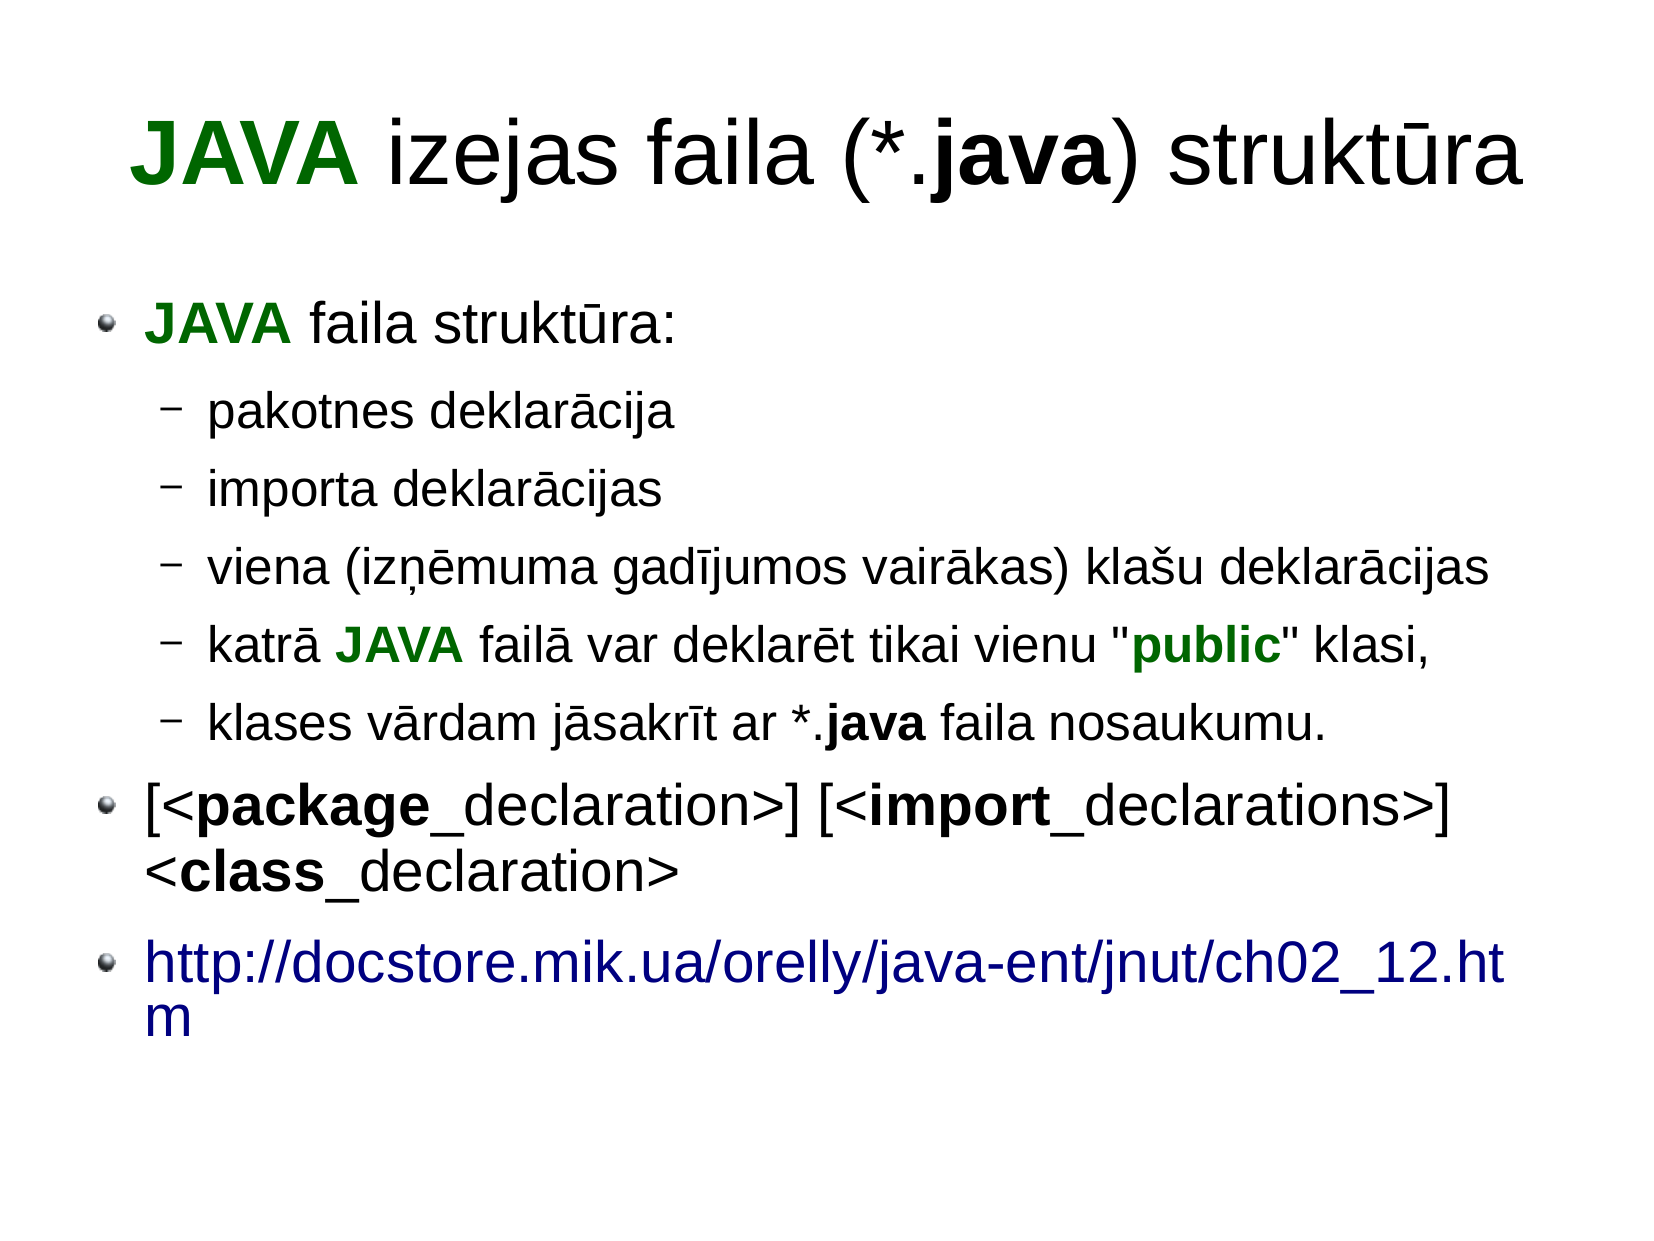

# JAVA izejas faila (*.java) struktūra
JAVA faila struktūra:
pakotnes deklarācija
importa deklarācijas
viena (izņēmuma gadījumos vairākas) klašu deklarācijas
katrā JAVA failā var deklarēt tikai vienu "public" klasi,
klases vārdam jāsakrīt ar *.java faila nosaukumu.
[<package_declaration>] [<import_declarations>] <class_declaration>
http://docstore.mik.ua/orelly/java-ent/jnut/ch02_12.htm